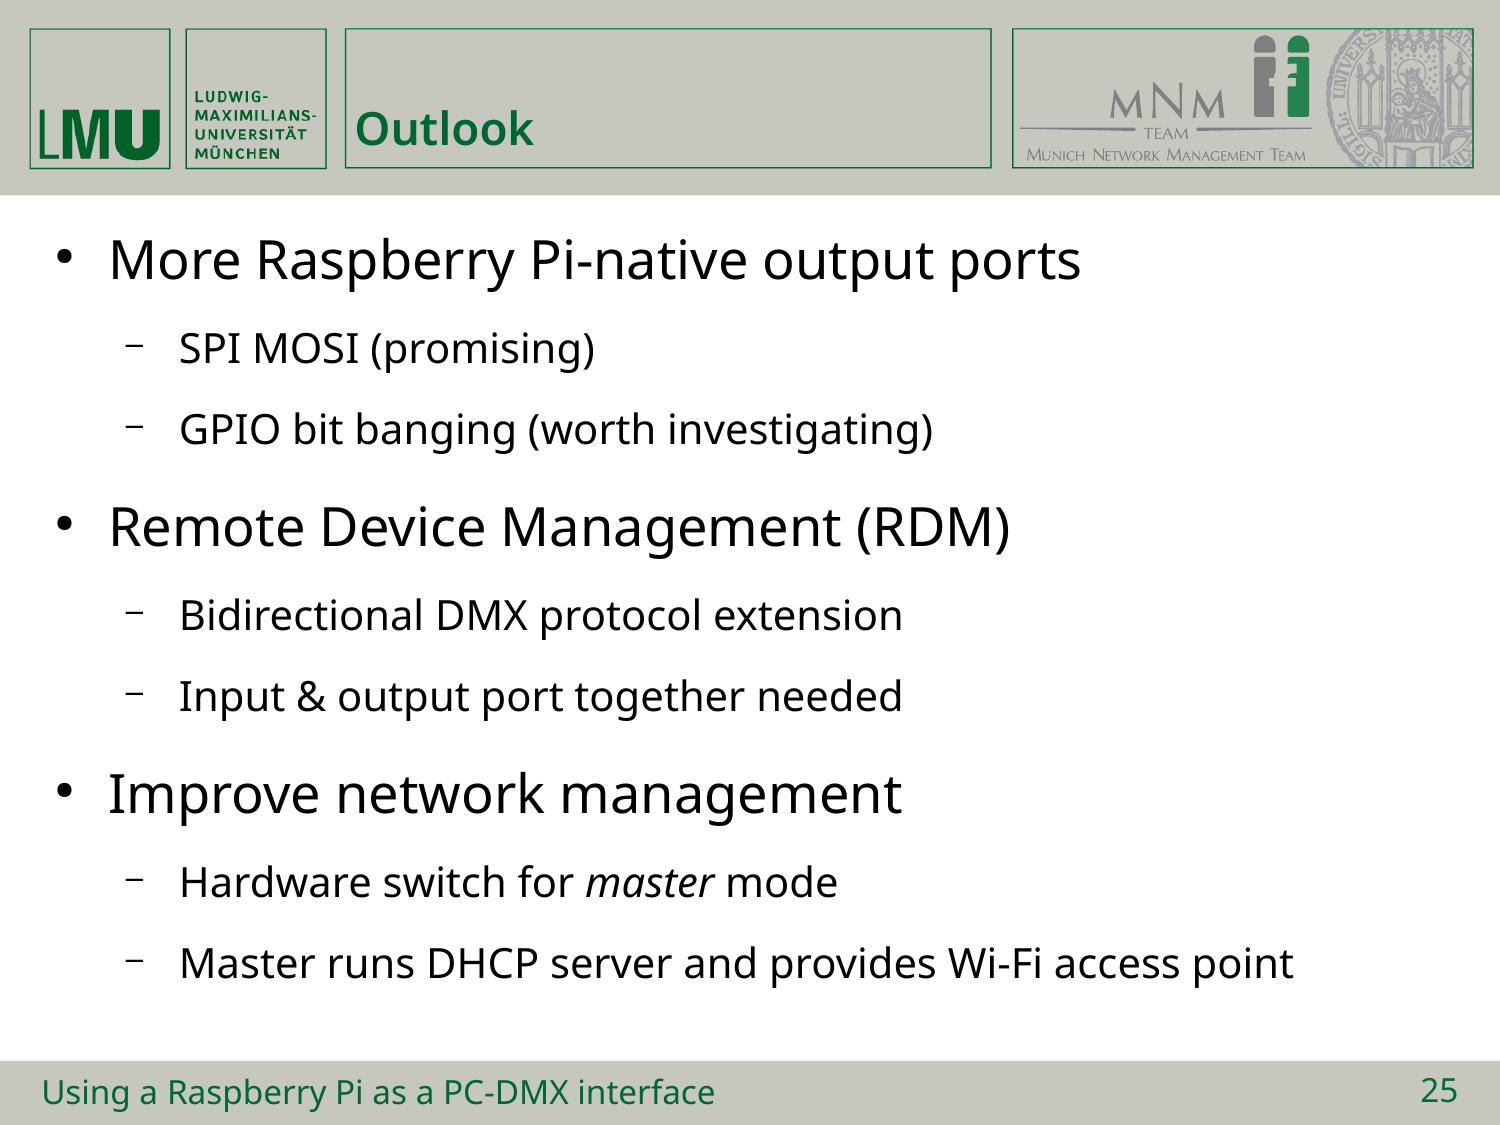

# Outlook
More Raspberry Pi-native output ports
SPI MOSI (promising)
GPIO bit banging (worth investigating)
Remote Device Management (RDM)
Bidirectional DMX protocol extension
Input & output port together needed
Improve network management
Hardware switch for master mode
Master runs DHCP server and provides Wi-Fi access point
PC-DMX interface with Raspberry Pi
25